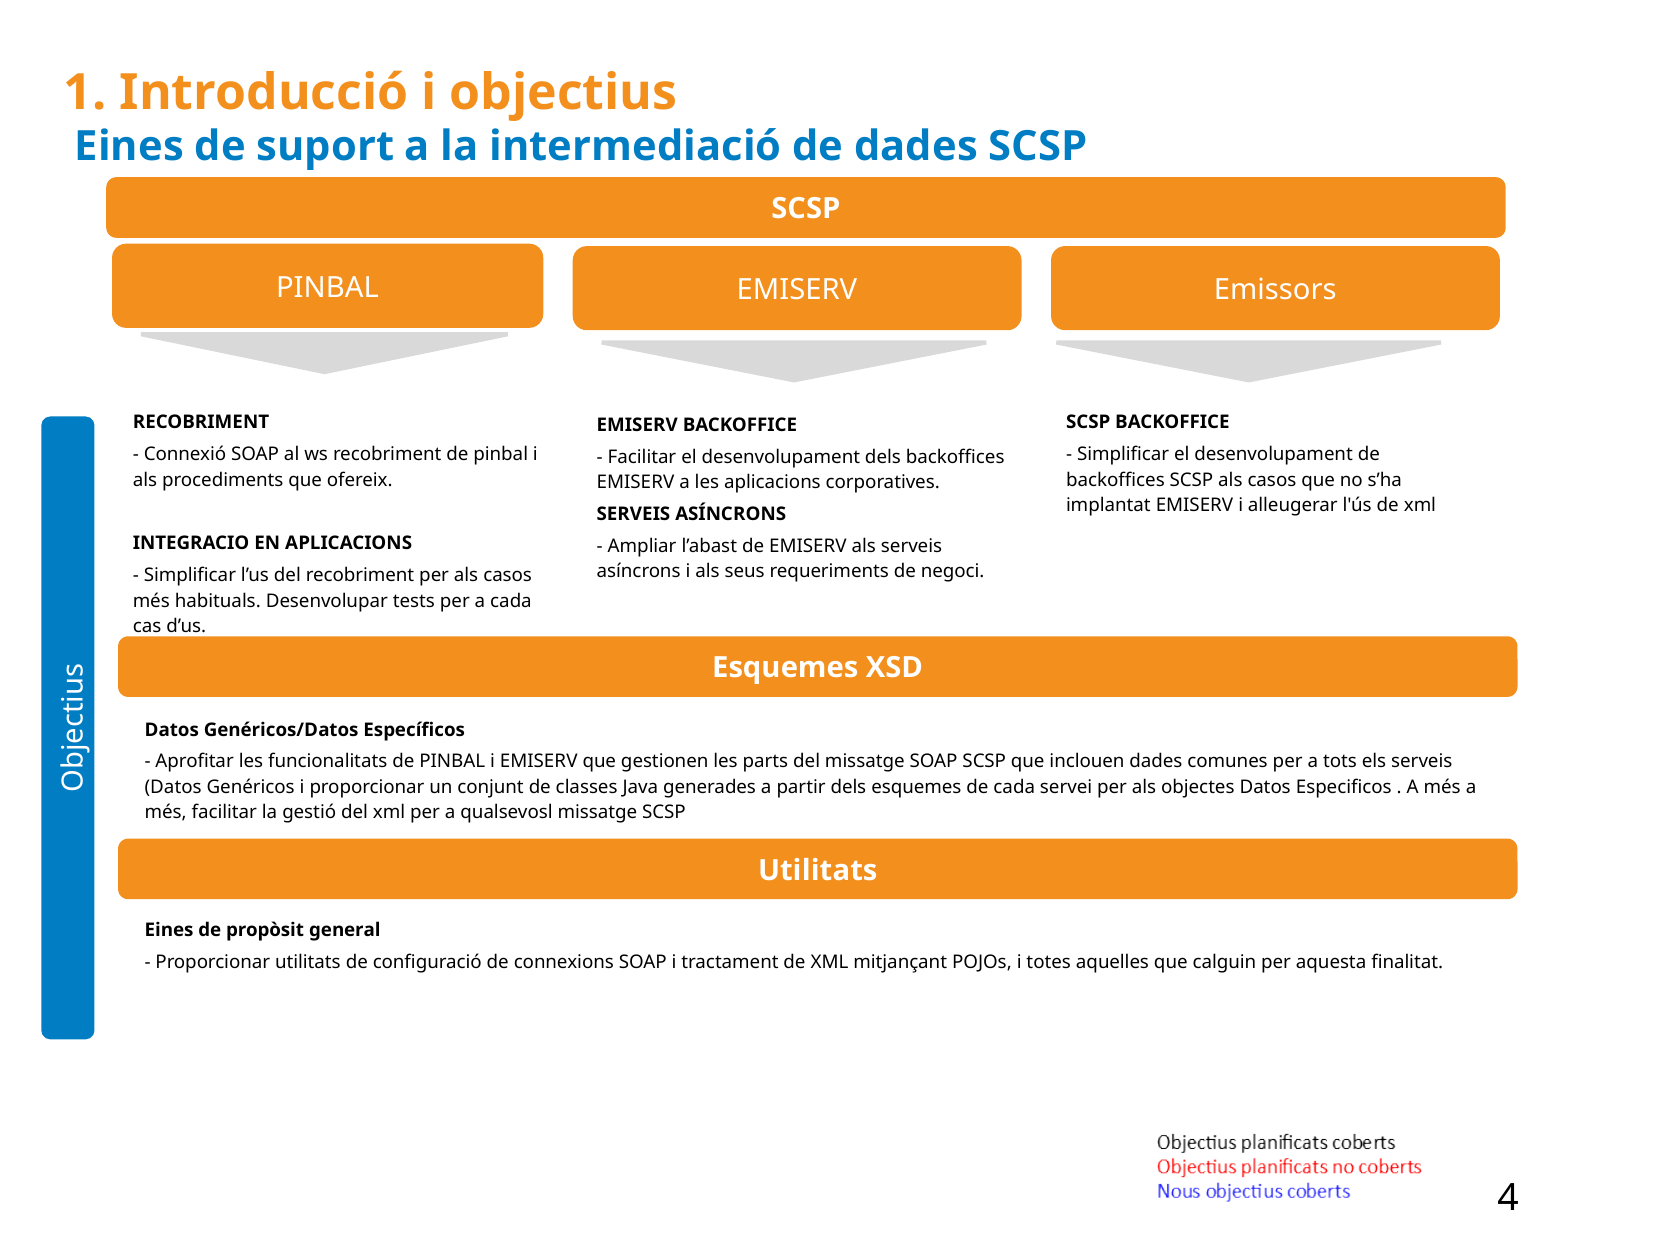

1. Introducció i objectius
 Eines de suport a la intermediació de dades SCSP
SCSP
PINBAL
Emissors
EMISERV
RECOBRIMENT
- Connexió SOAP al ws recobriment de pinbal i als procediments que ofereix.
INTEGRACIO EN APLICACIONS
- Simplificar l’us del recobriment per als casos més habituals. Desenvolupar tests per a cada cas d’us.
SCSP BACKOFFICE
- Simplificar el desenvolupament de backoffices SCSP als casos que no s’ha implantat EMISERV i alleugerar l'ús de xml
EMISERV BACKOFFICE
- Facilitar el desenvolupament dels backoffices EMISERV a les aplicacions corporatives.
SERVEIS ASÍNCRONS
- Ampliar l’abast de EMISERV als serveis asíncrons i als seus requeriments de negoci.
Esquemes XSD
Objectius
Datos Genéricos/Datos Específicos
- Aprofitar les funcionalitats de PINBAL i EMISERV que gestionen les parts del missatge SOAP SCSP que inclouen dades comunes per a tots els serveis (Datos Genéricos i proporcionar un conjunt de classes Java generades a partir dels esquemes de cada servei per als objectes Datos Especificos . A més a més, facilitar la gestió del xml per a qualsevosl missatge SCSP
Utilitats
Eines de propòsit general
- Proporcionar utilitats de configuració de connexions SOAP i tractament de XML mitjançant POJOs, i totes aquelles que calguin per aquesta finalitat.